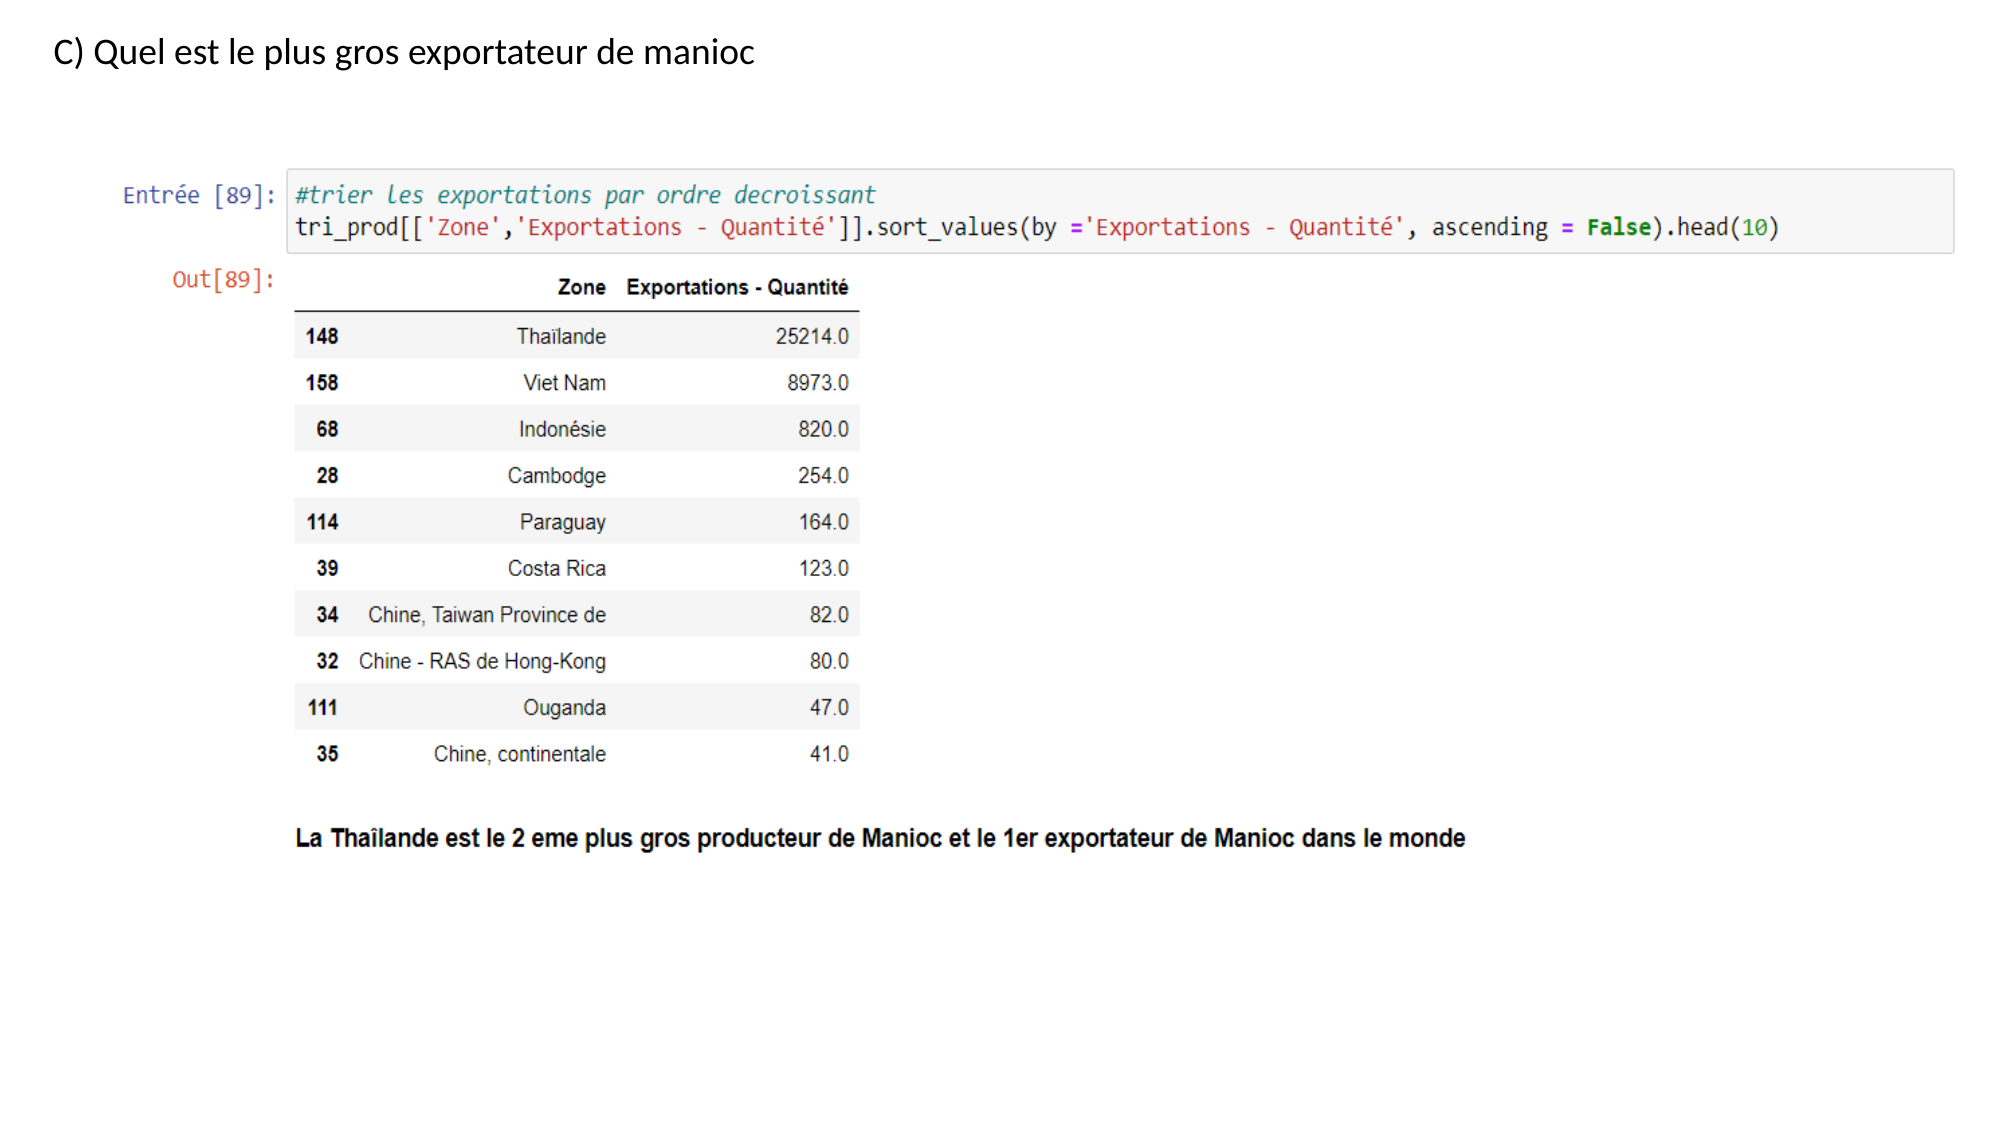

C) Quel est le plus gros exportateur de manioc